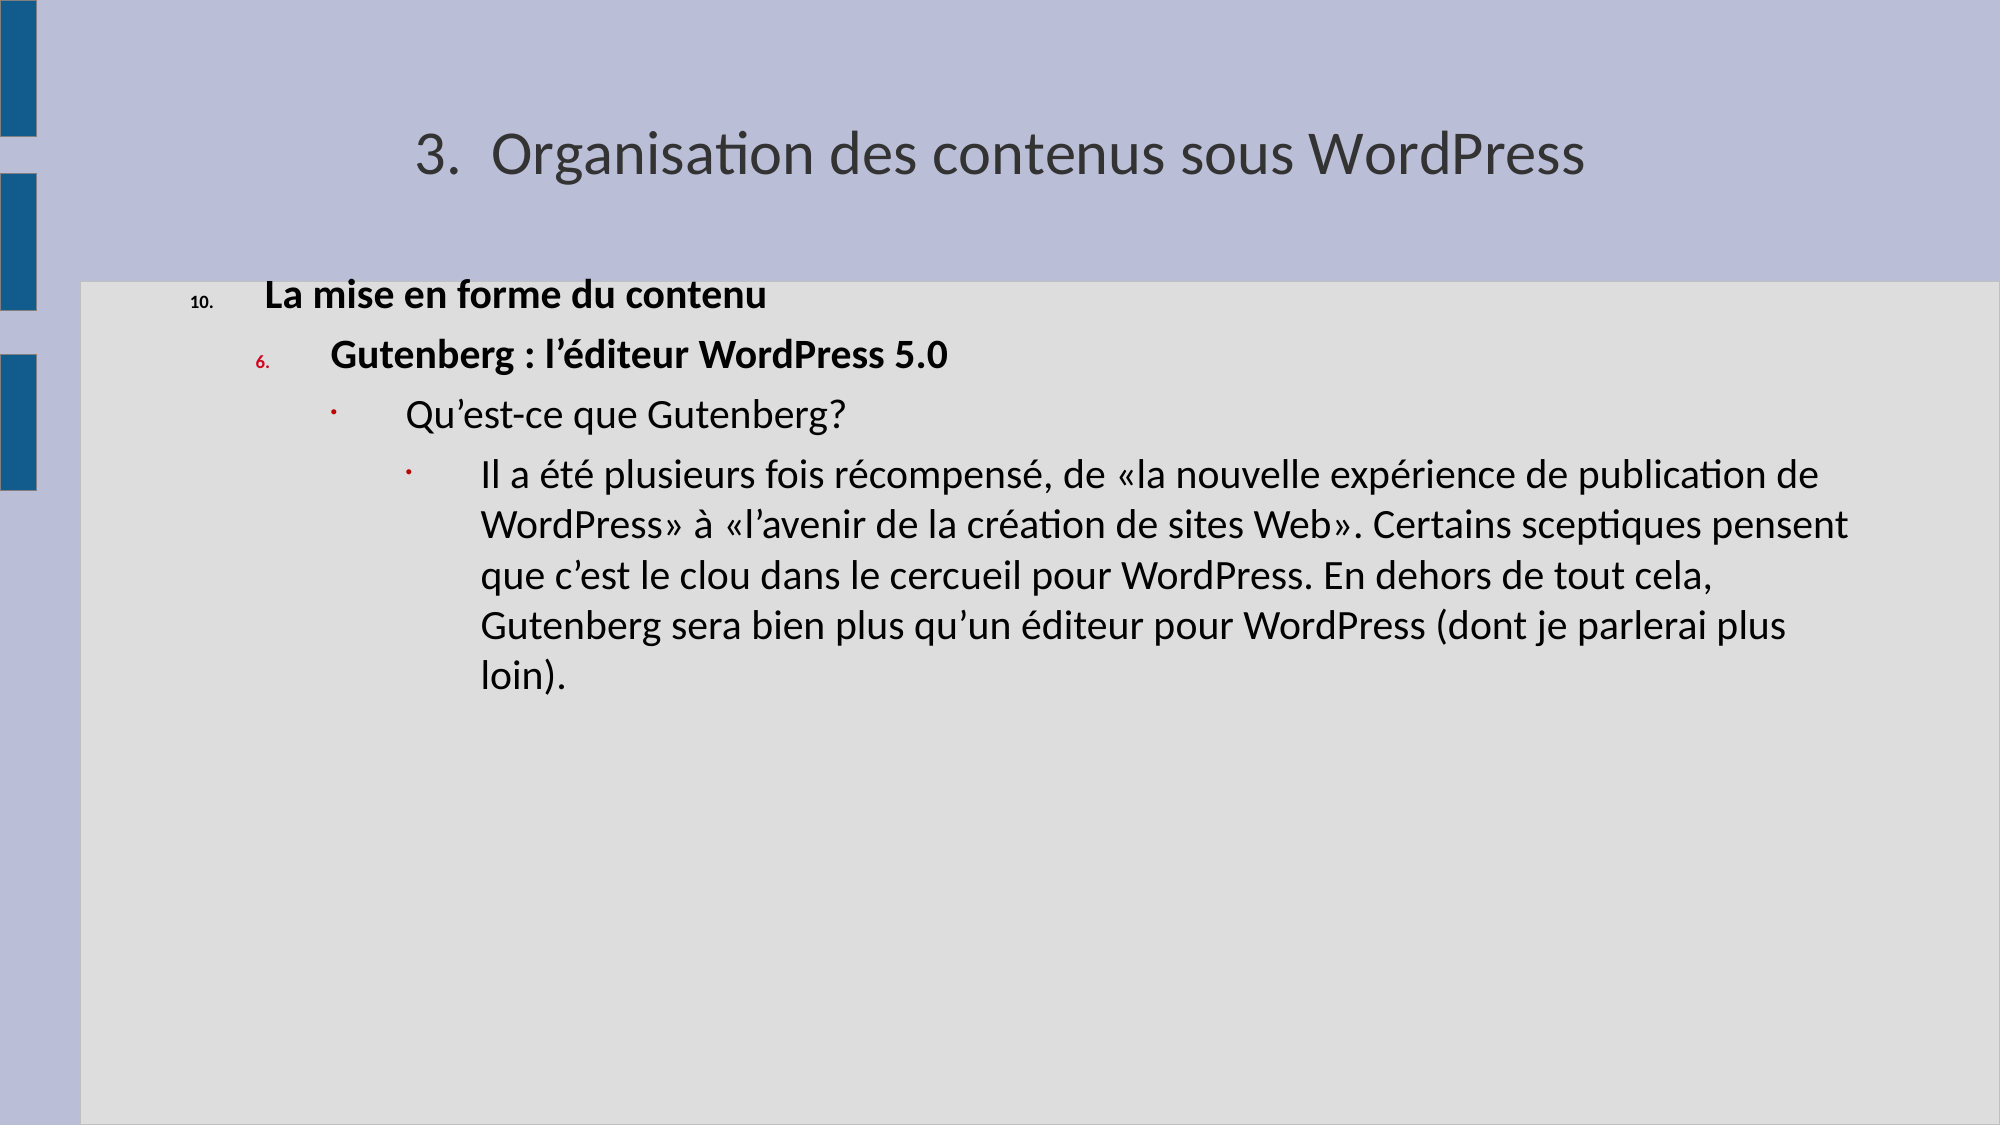

# 3.	Organisation des contenus sous WordPress
La mise en forme du contenu
Gutenberg : l’éditeur WordPress 5.0
Qu’est-ce que Gutenberg?
Il a été plusieurs fois récompensé, de «la nouvelle expérience de publication de WordPress» à «l’avenir de la création de sites Web». Certains sceptiques pensent que c’est le clou dans le cercueil pour WordPress. En dehors de tout cela, Gutenberg sera bien plus qu’un éditeur pour WordPress (dont je parlerai plus loin).